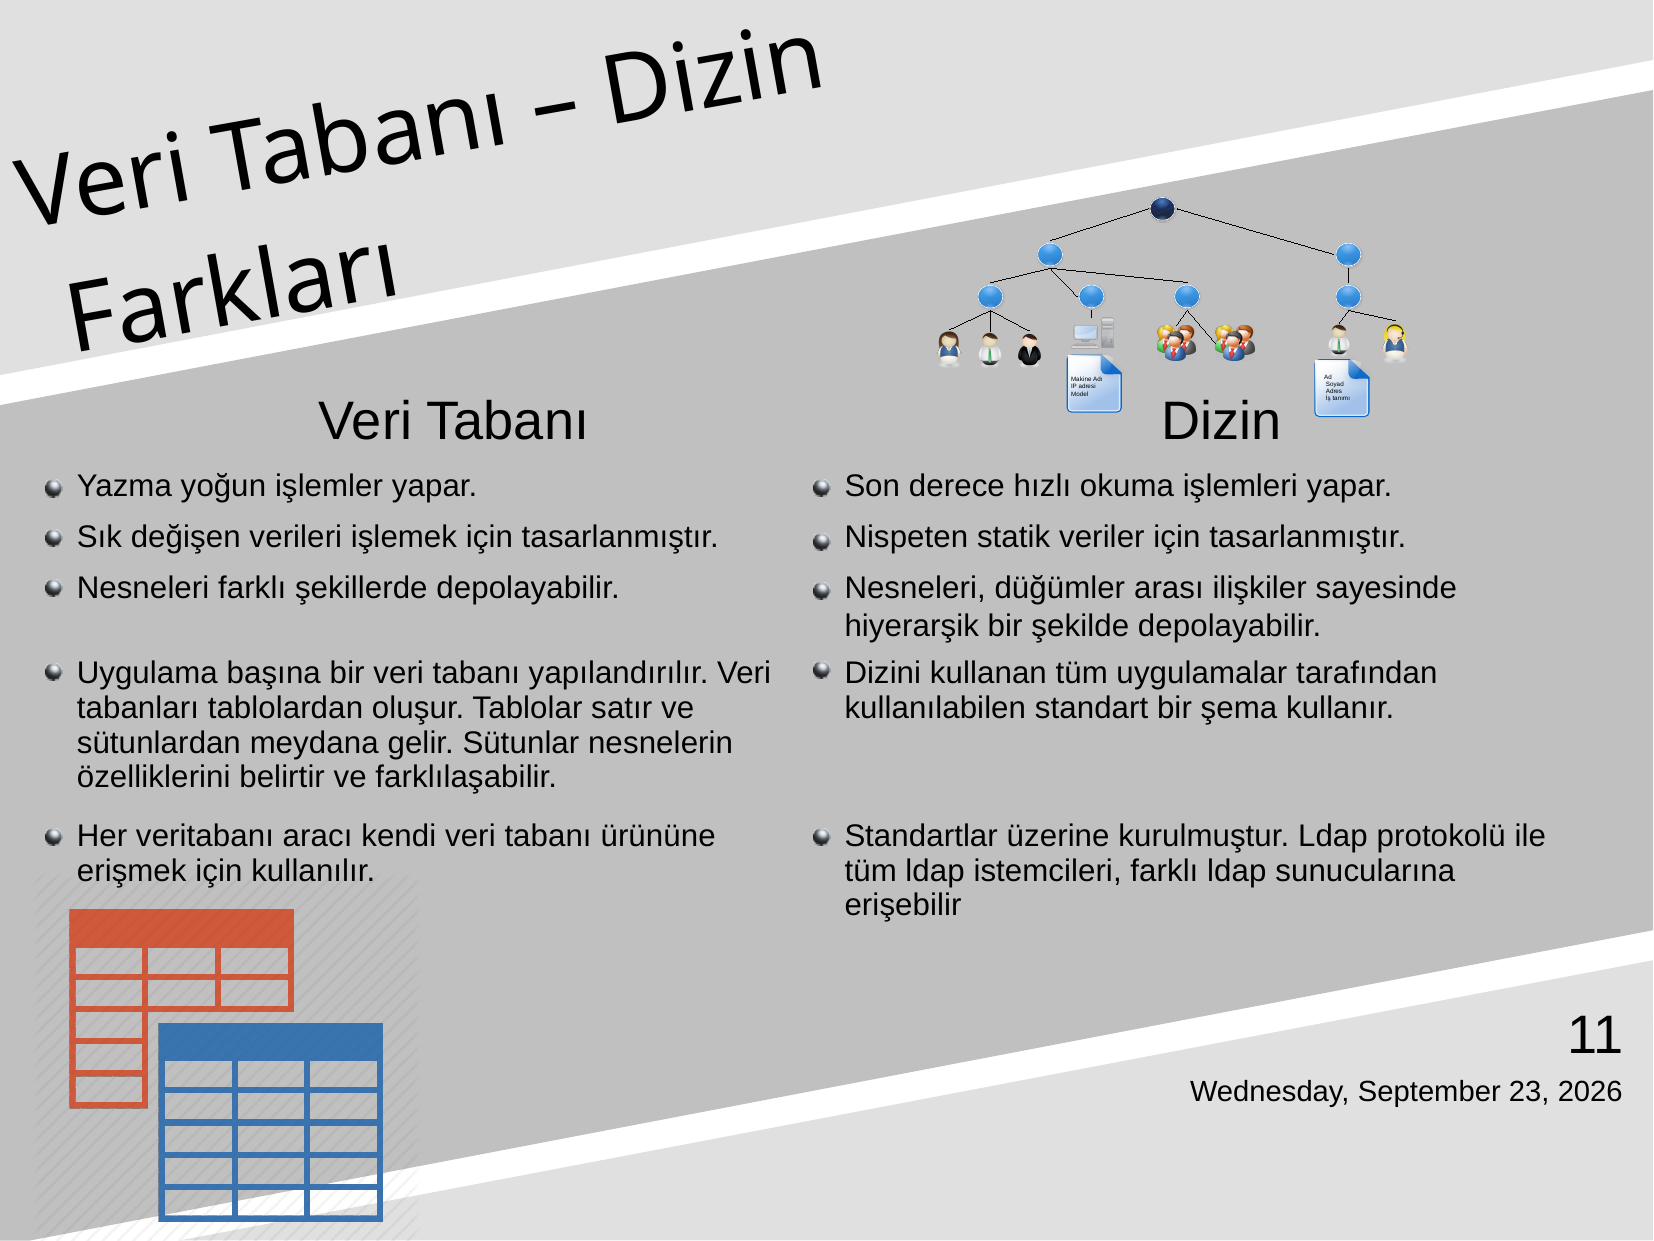

Veri Tabanı – Dizin
 Farkları
 Makine Adı
 IP adresi
 Model
 Ad
 Soyad
 Adres
 İş tanımı
# Veri Tabanı
Dizin
Son derece hızlı okuma işlemleri yapar.
Nispeten statik veriler için tasarlanmıştır.
Nesneleri, düğümler arası ilişkiler sayesinde hiyerarşik bir şekilde depolayabilir.
Dizini kullanan tüm uygulamalar tarafından kullanılabilen standart bir şema kullanır.
Standartlar üzerine kurulmuştur. Ldap protokolü ile tüm ldap istemcileri, farklı ldap sunucularına erişebilir
Yazma yoğun işlemler yapar.
Sık değişen verileri işlemek için tasarlanmıştır.
Nesneleri farklı şekillerde depolayabilir.
Uygulama başına bir veri tabanı yapılandırılır. Veri tabanları tablolardan oluşur. Tablolar satır ve sütunlardan meydana gelir. Sütunlar nesnelerin özelliklerini belirtir ve farklılaşabilir.
Her veritabanı aracı kendi veri tabanı ürününe erişmek için kullanılır.
11